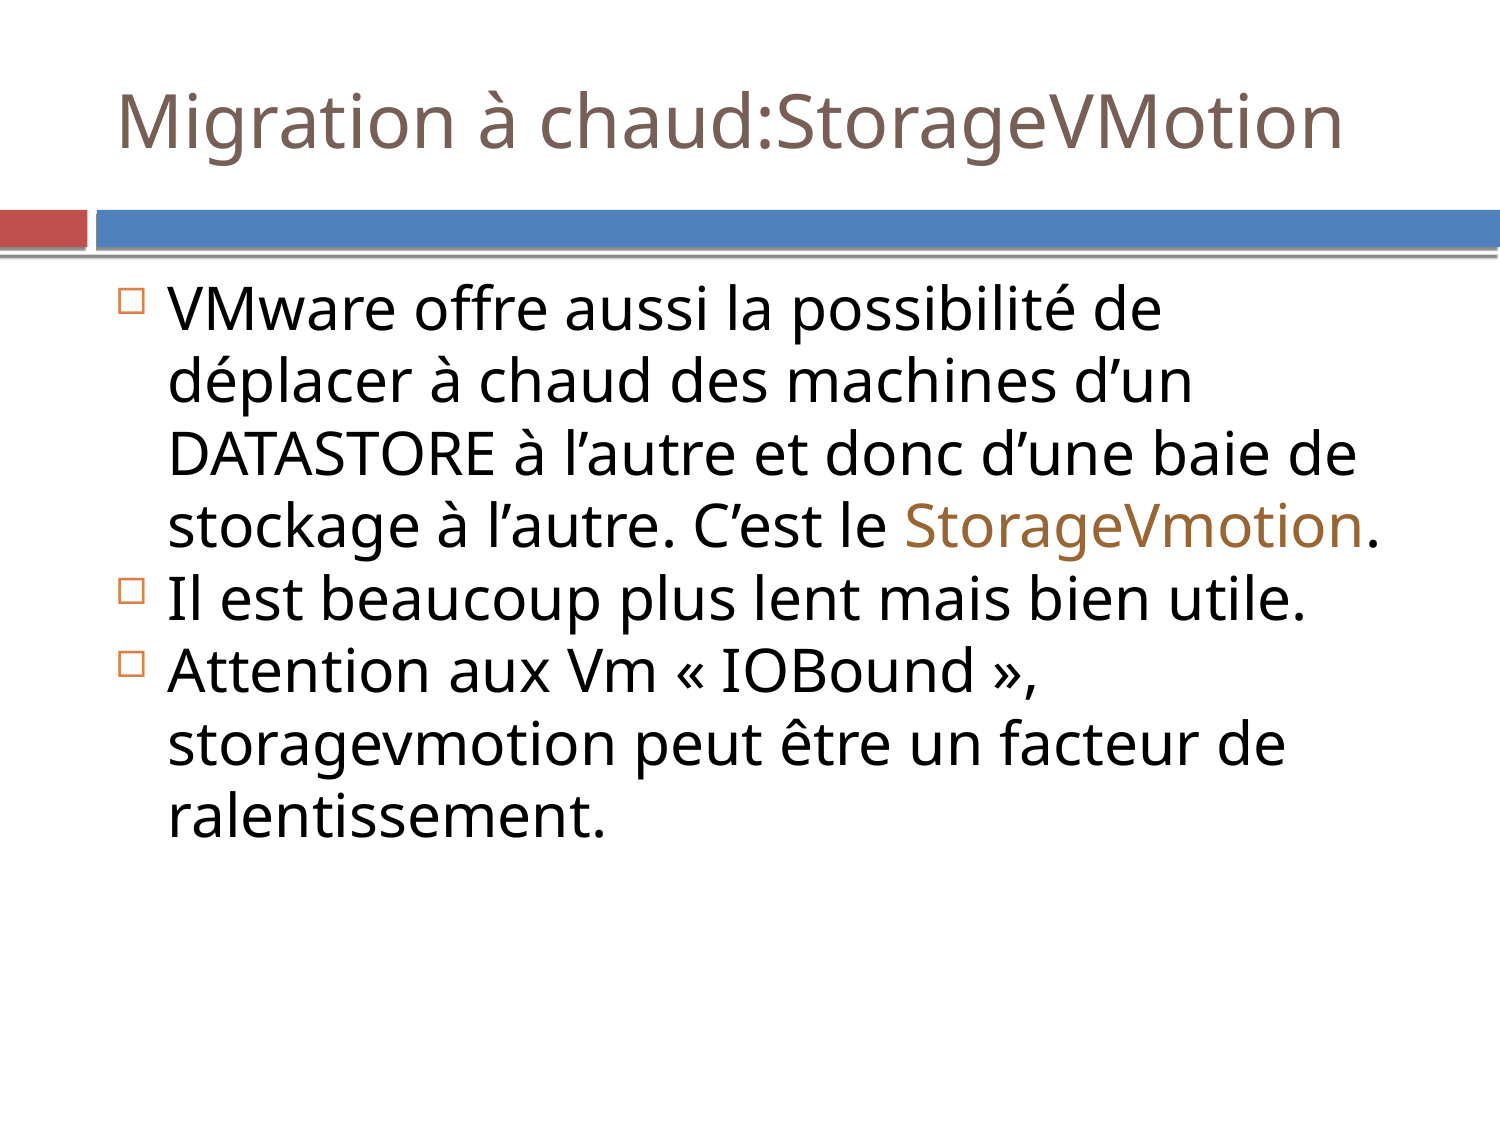

Migration à chaud:StorageVMotion
VMware offre aussi la possibilité de déplacer à chaud des machines d’un DATASTORE à l’autre et donc d’une baie de stockage à l’autre. C’est le StorageVmotion.
Il est beaucoup plus lent mais bien utile.
Attention aux Vm « IOBound », storagevmotion peut être un facteur de ralentissement.